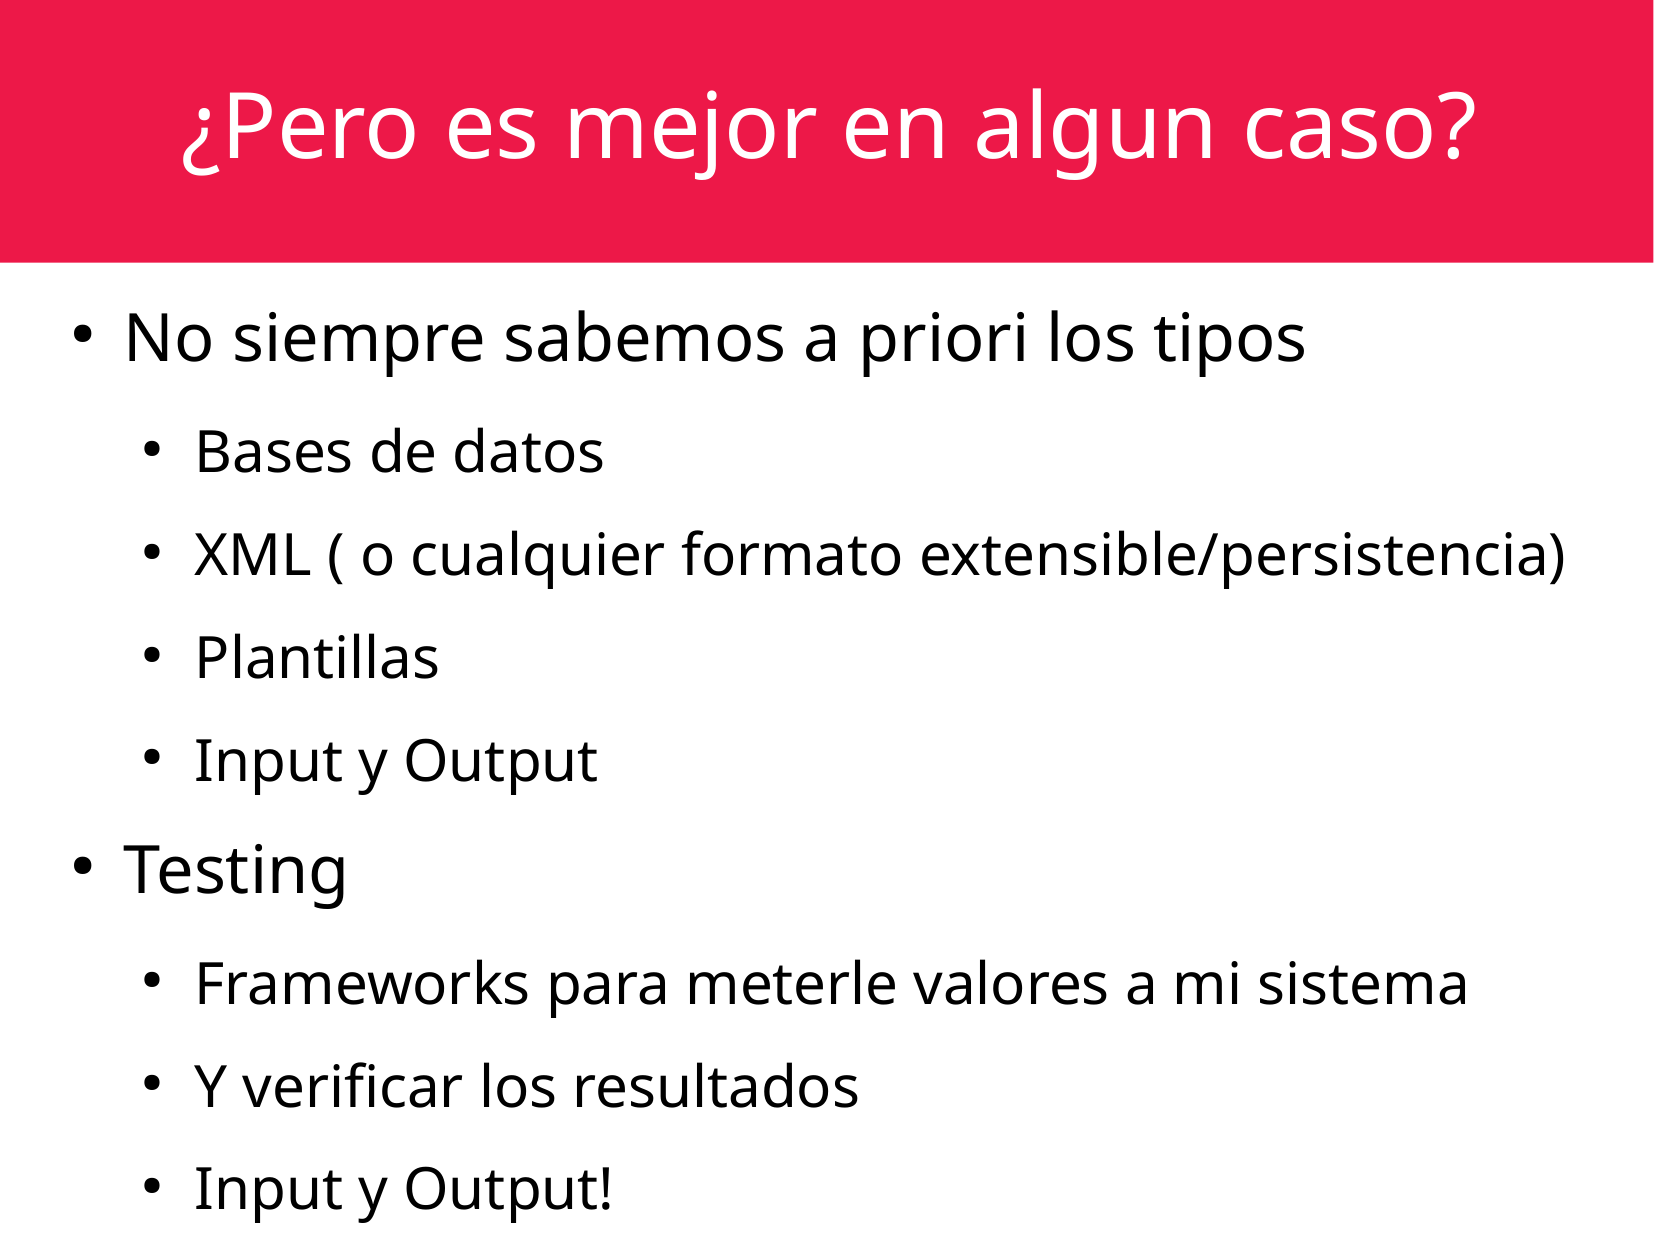

# ¿Pero es mejor en algun caso?
No siempre sabemos a priori los tipos
Bases de datos
XML ( o cualquier formato extensible/persistencia)
Plantillas
Input y Output
Testing
Frameworks para meterle valores a mi sistema
Y verificar los resultados
Input y Output!